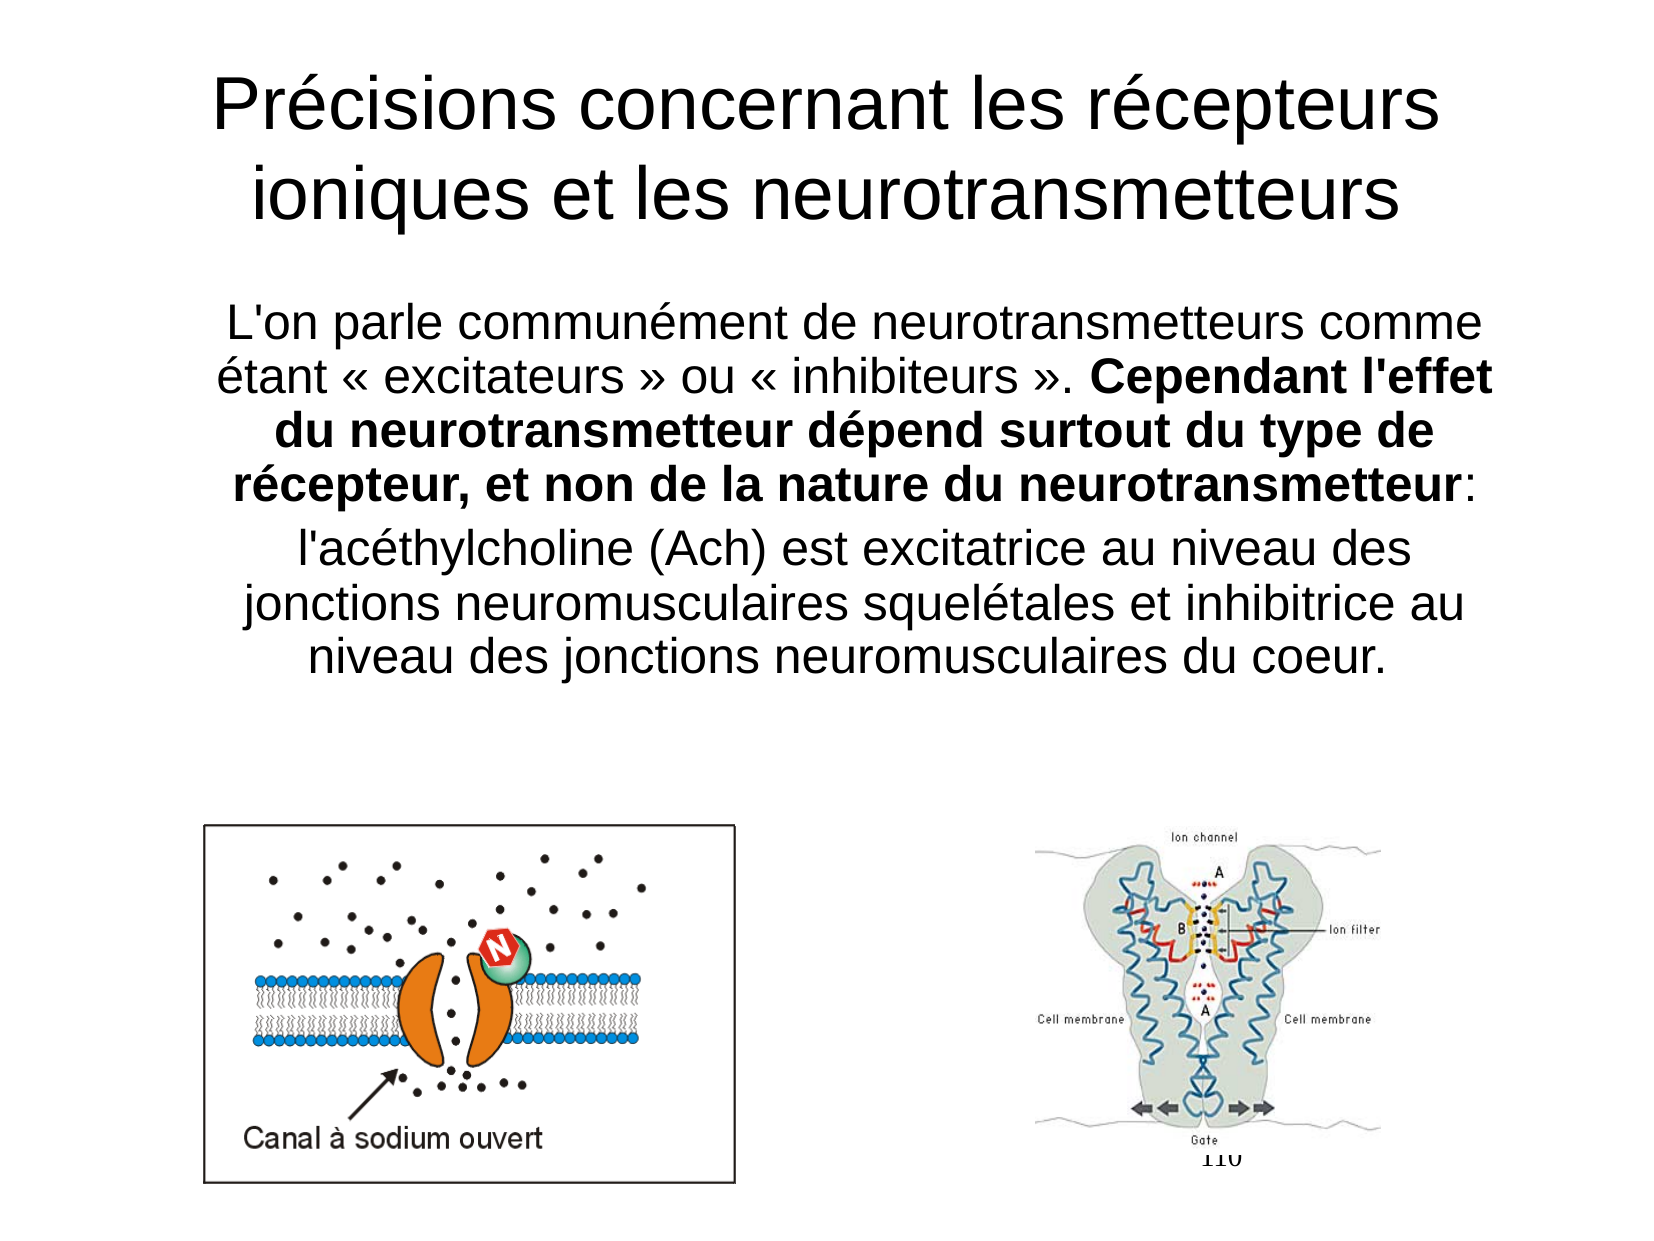

# Précisions concernant les récepteurs ioniques et les neurotransmetteurs
L'on parle communément de neurotransmetteurs comme étant « excitateurs » ou « inhibiteurs ». Cependant l'effet du neurotransmetteur dépend surtout du type de récepteur, et non de la nature du neurotransmetteur:
l'acéthylcholine (Ach) est excitatrice au niveau des jonctions neuromusculaires squelétales et inhibitrice au niveau des jonctions neuromusculaires du coeur.
110